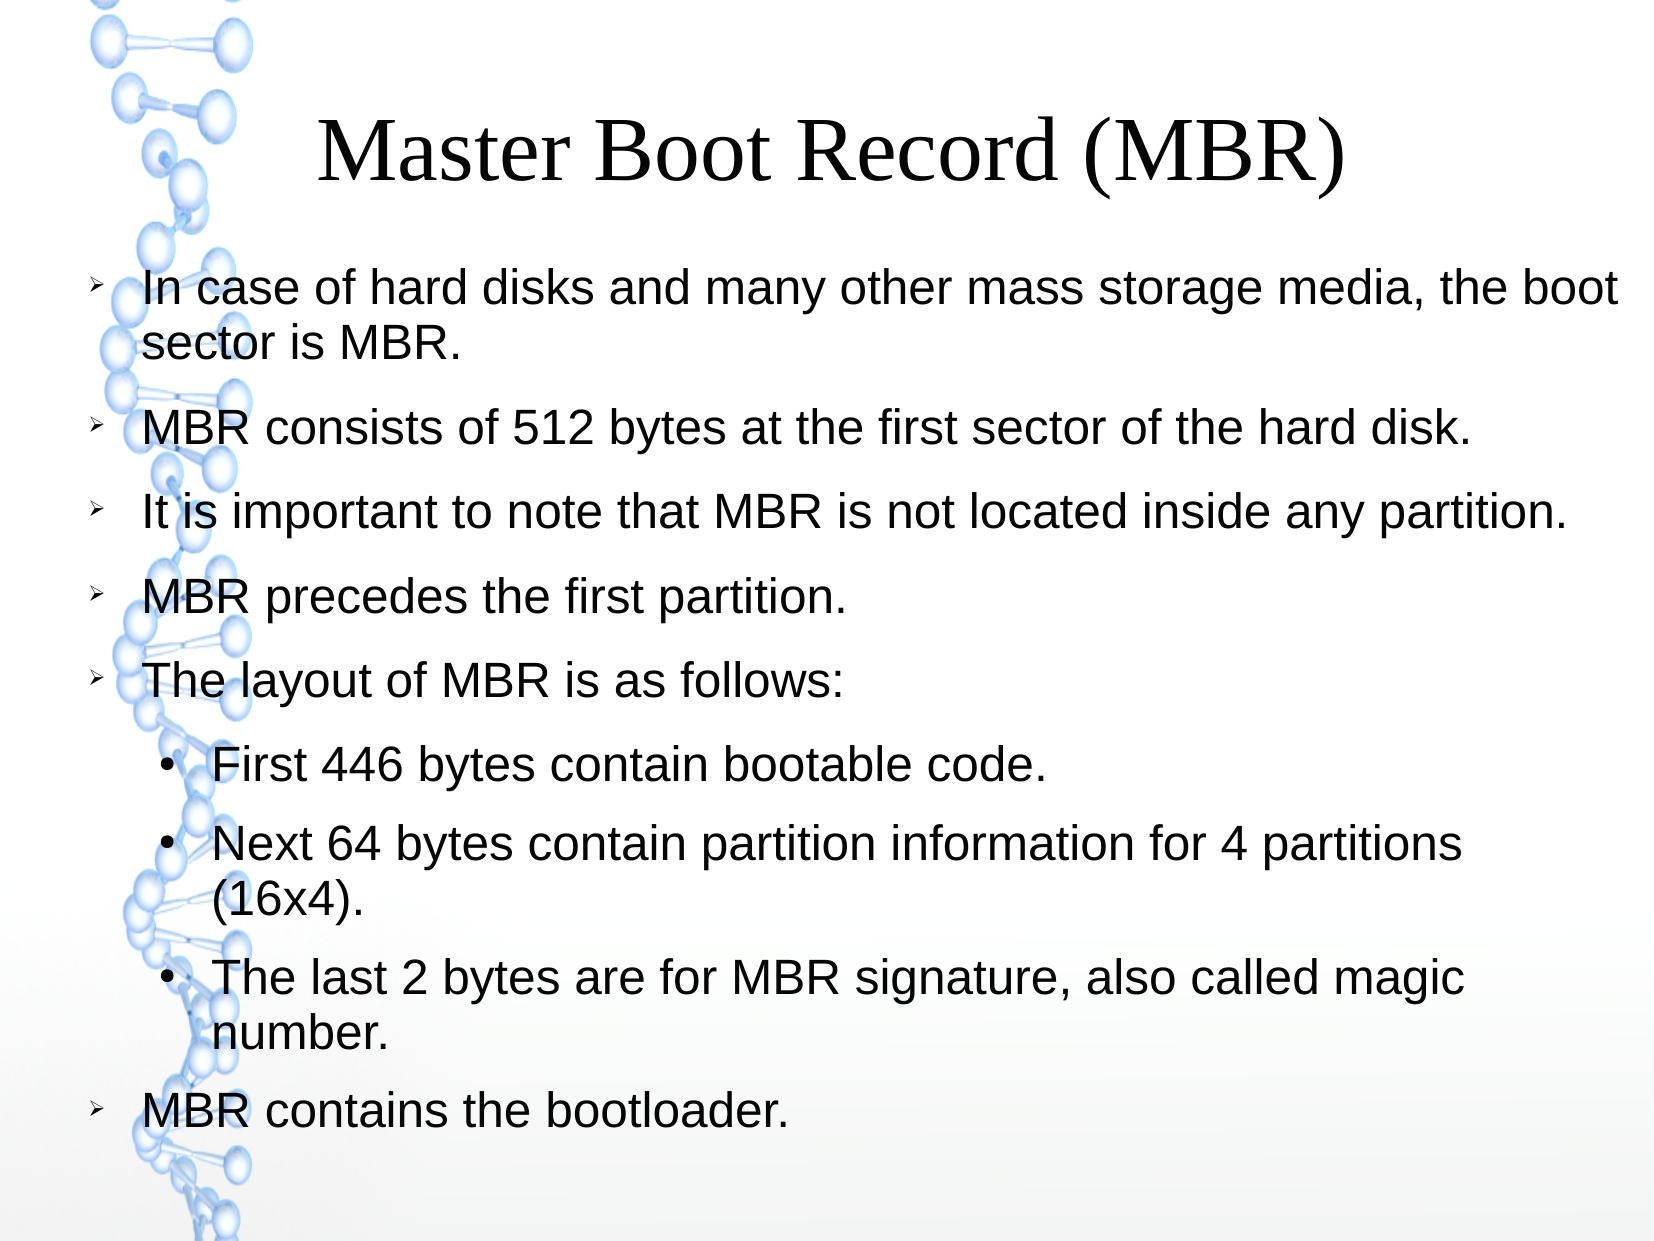

# Master Boot Record (MBR)
In case of hard disks and many other mass storage media, the boot sector is MBR.
MBR consists of 512 bytes at the first sector of the hard disk.
It is important to note that MBR is not located inside any partition.
MBR precedes the first partition.
The layout of MBR is as follows:
First 446 bytes contain bootable code.
Next 64 bytes contain partition information for 4 partitions (16x4).
The last 2 bytes are for MBR signature, also called magic number.
MBR contains the bootloader.